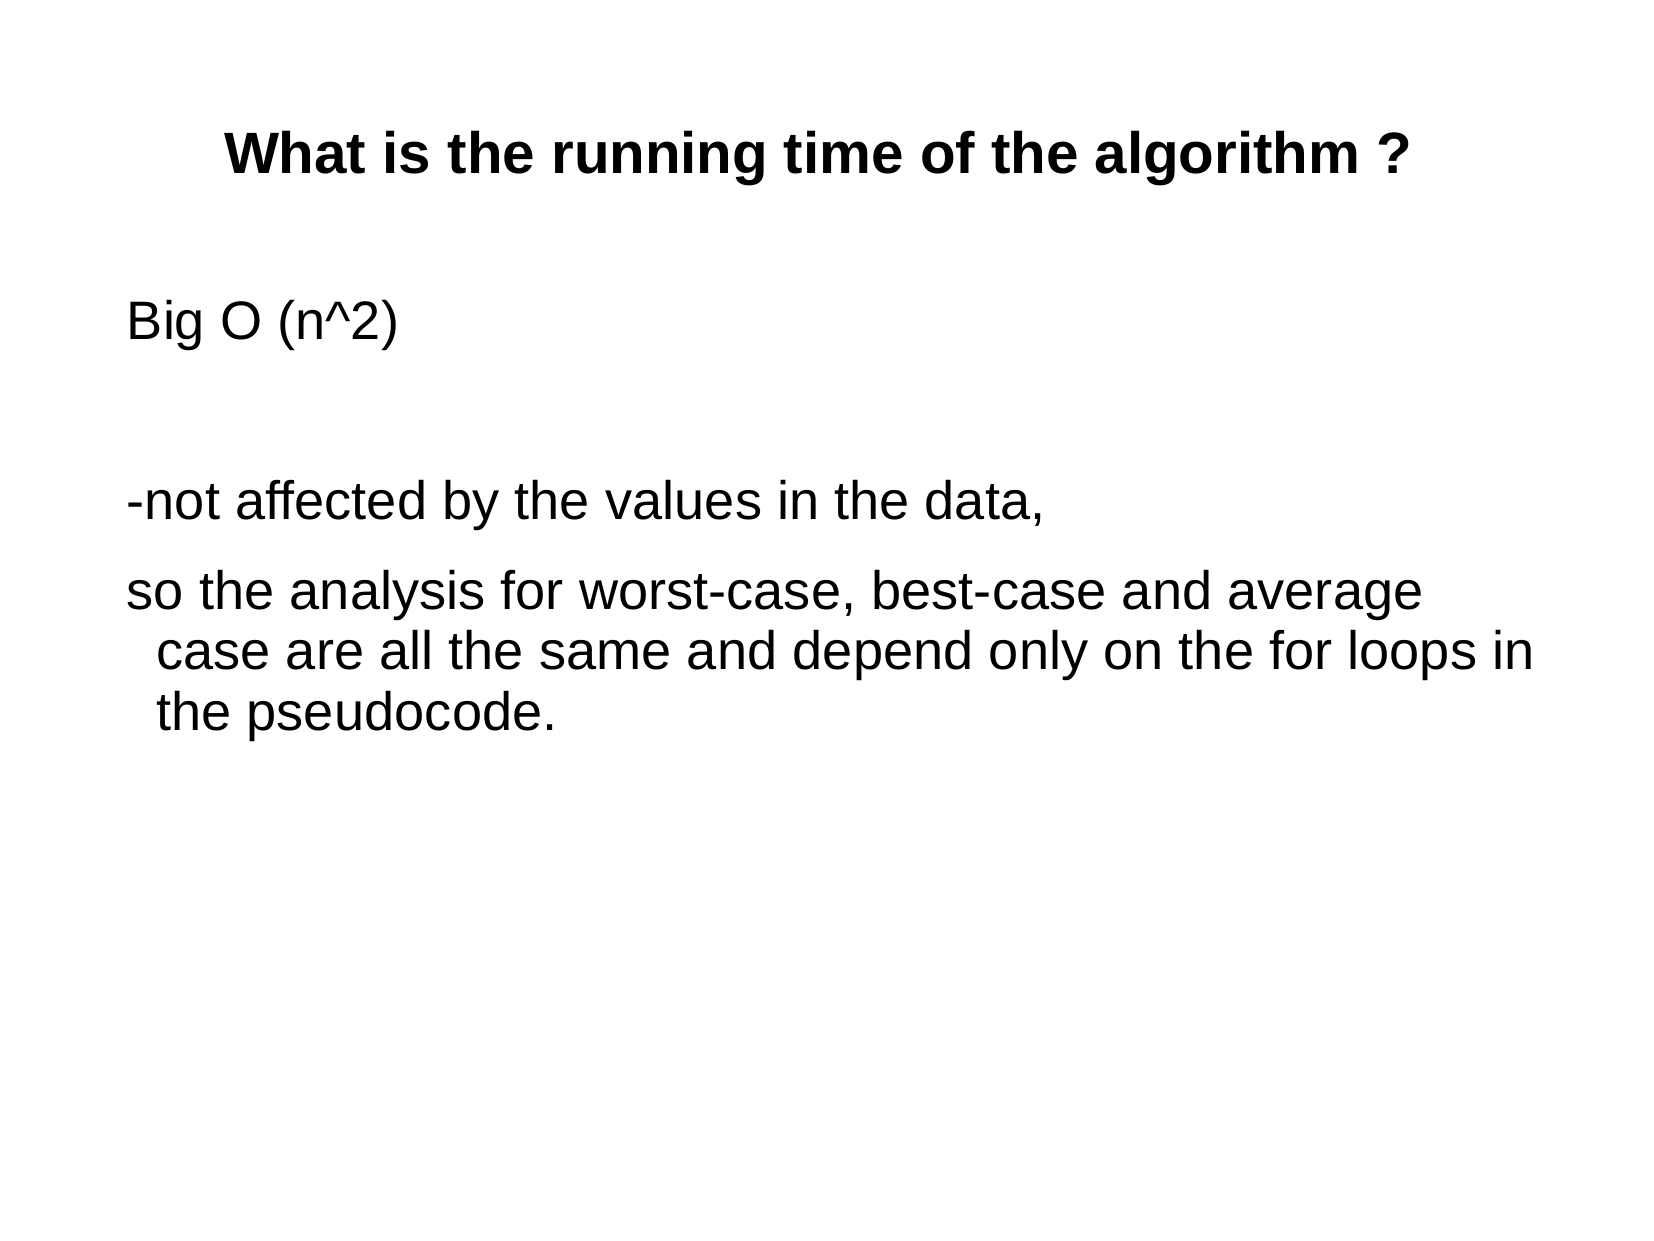

# What is the running time of the algorithm ?
Big O (n^2)
-not affected by the values in the data,
so the analysis for worst-case, best-case and average case are all the same and depend only on the for loops in the pseudocode.